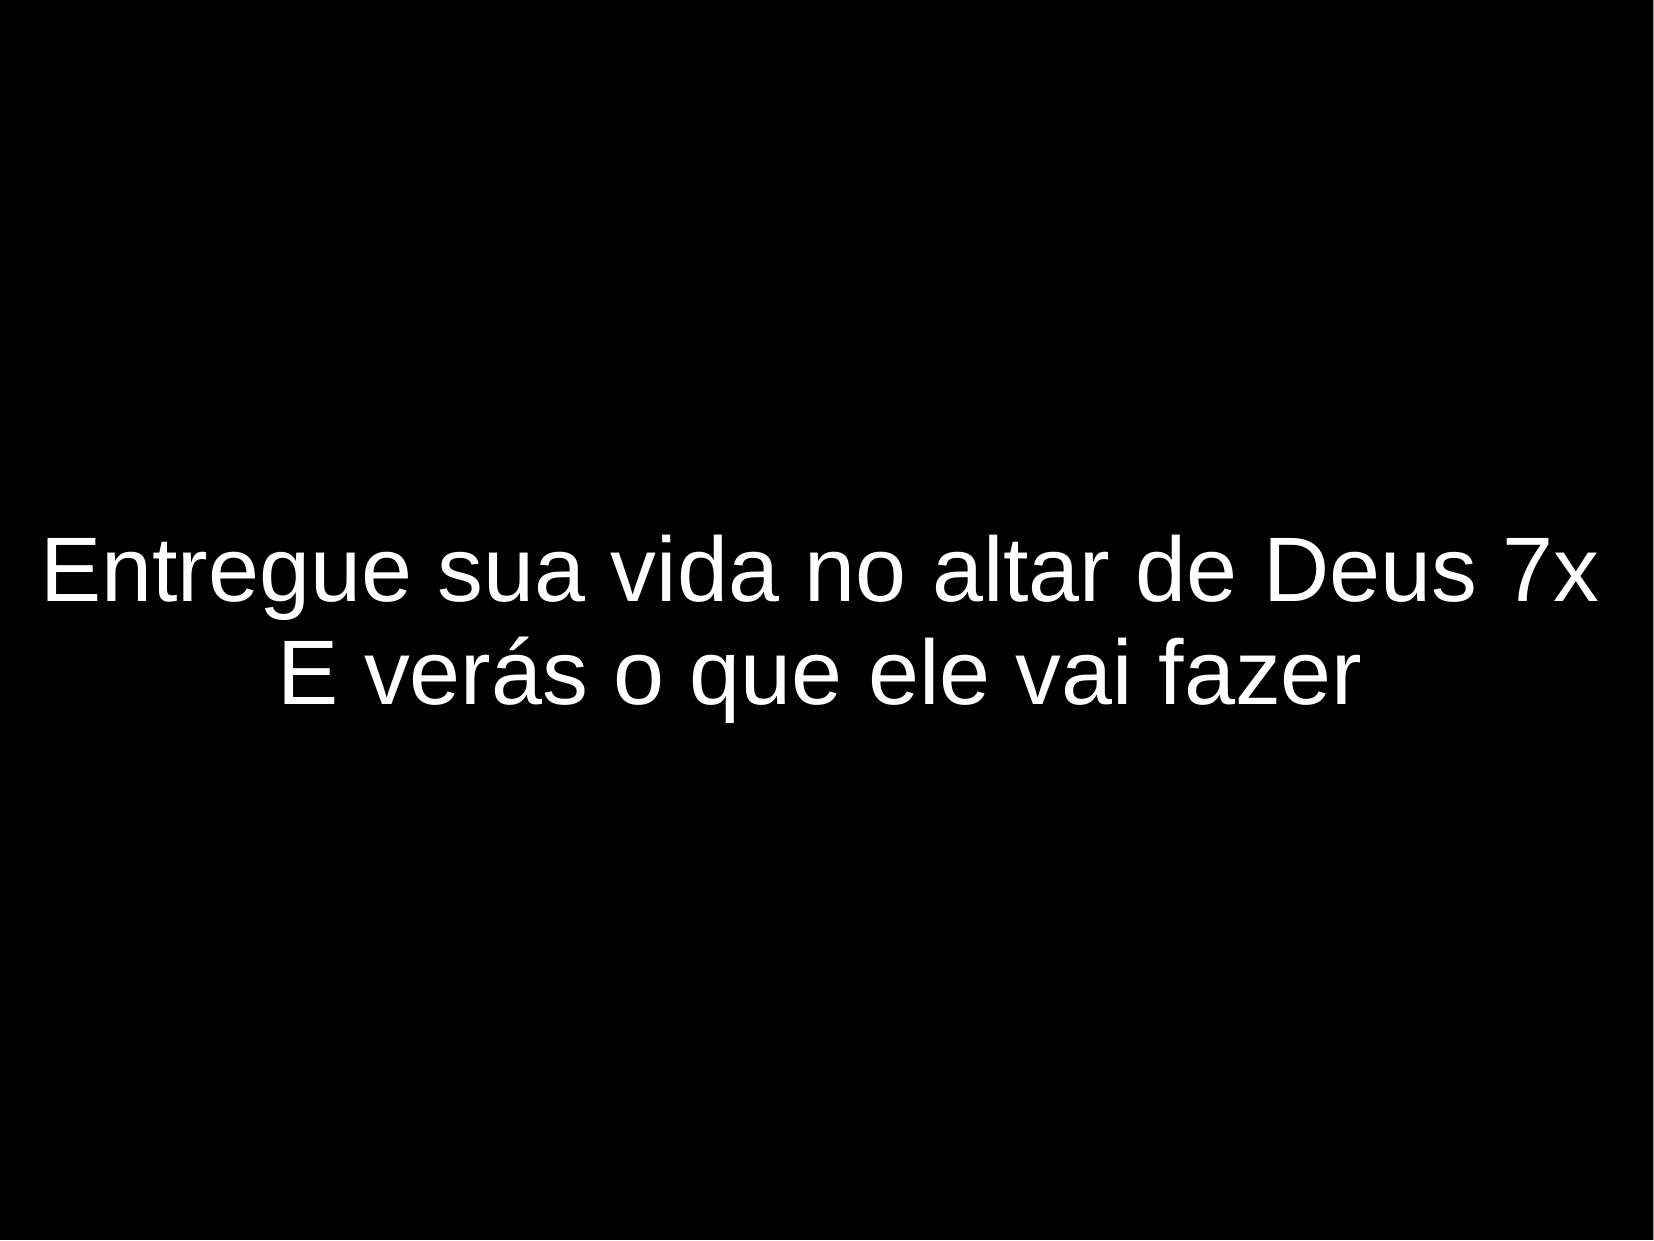

# Entregue sua vida no altar de Deus 7x
E verás o que ele vai fazer